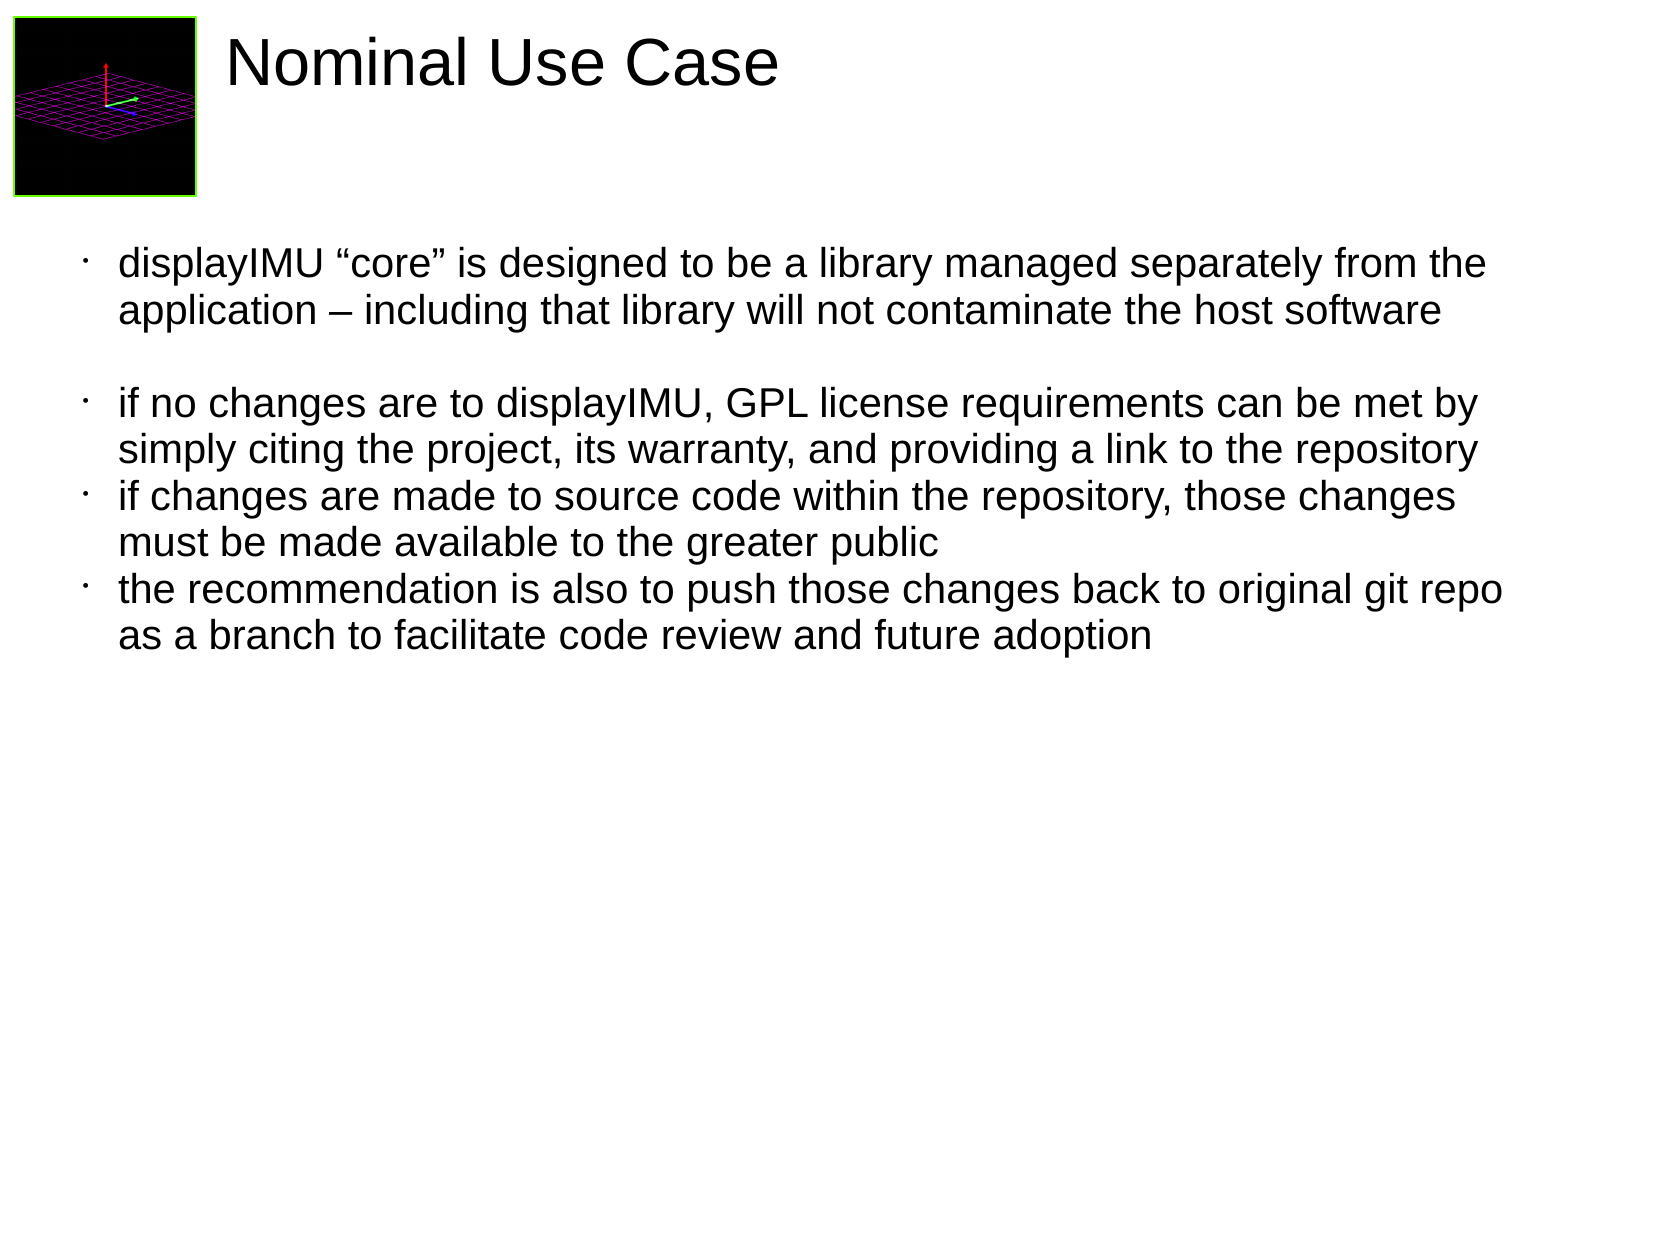

# Nominal Use Case
displayIMU “core” is designed to be a library managed separately from the application – including that library will not contaminate the host software
if no changes are to displayIMU, GPL license requirements can be met by simply citing the project, its warranty, and providing a link to the repository
if changes are made to source code within the repository, those changes must be made available to the greater public
the recommendation is also to push those changes back to original git repo as a branch to facilitate code review and future adoption